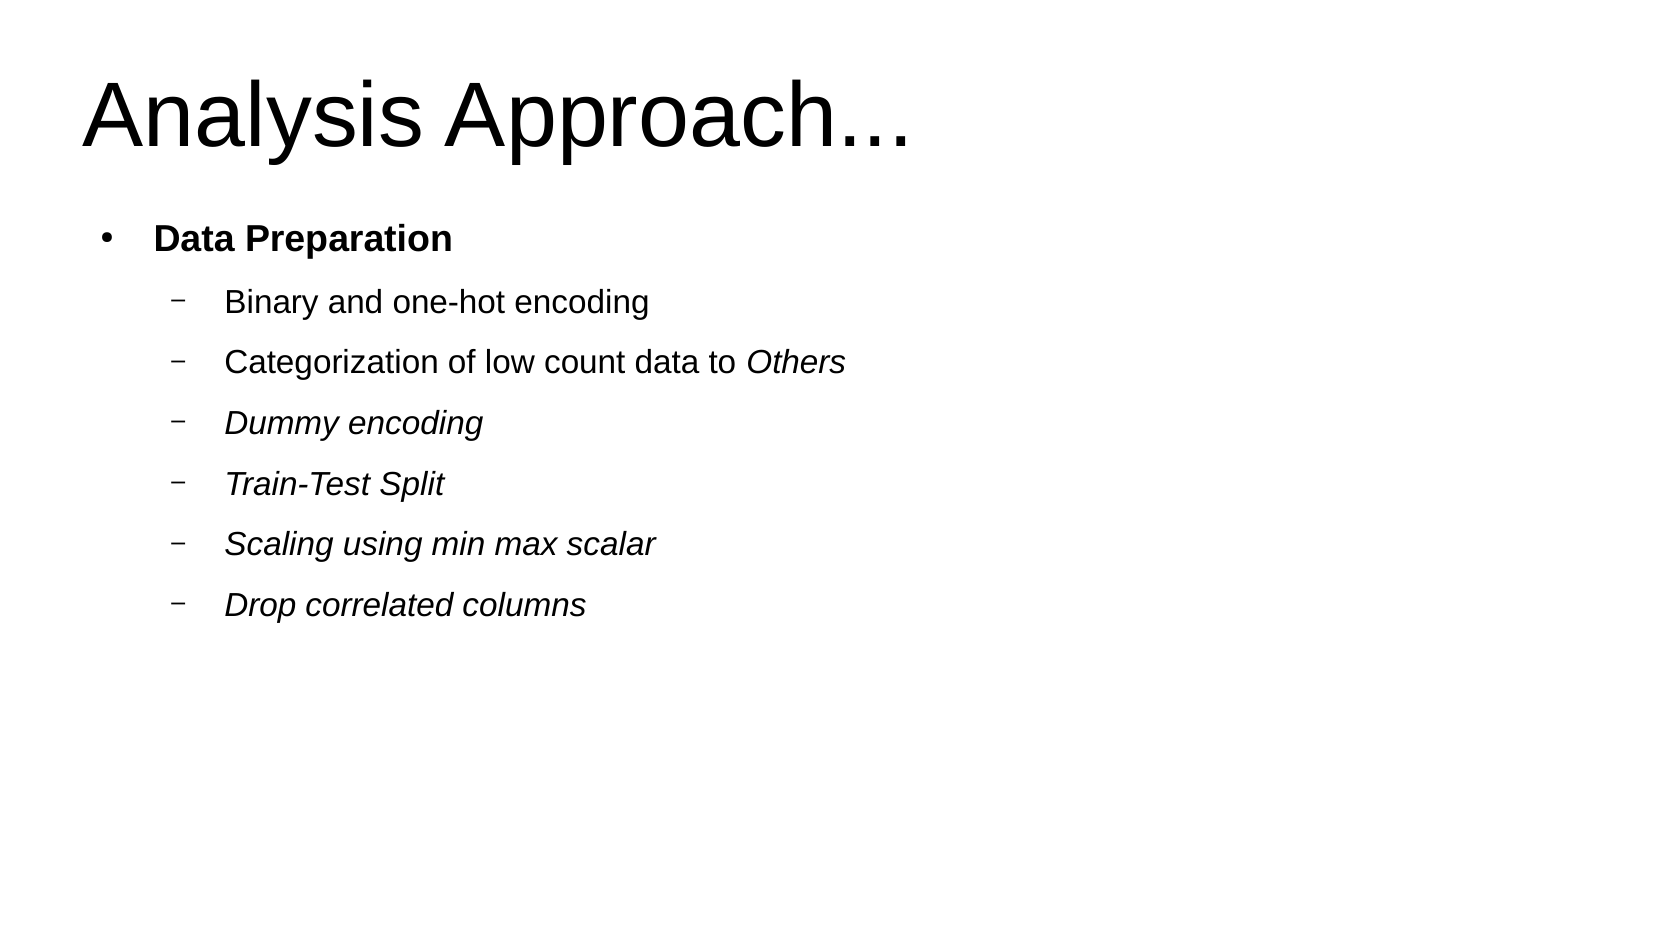

# Analysis Approach...
Data Preparation
Binary and one-hot encoding
Categorization of low count data to Others
Dummy encoding
Train-Test Split
Scaling using min max scalar
Drop correlated columns